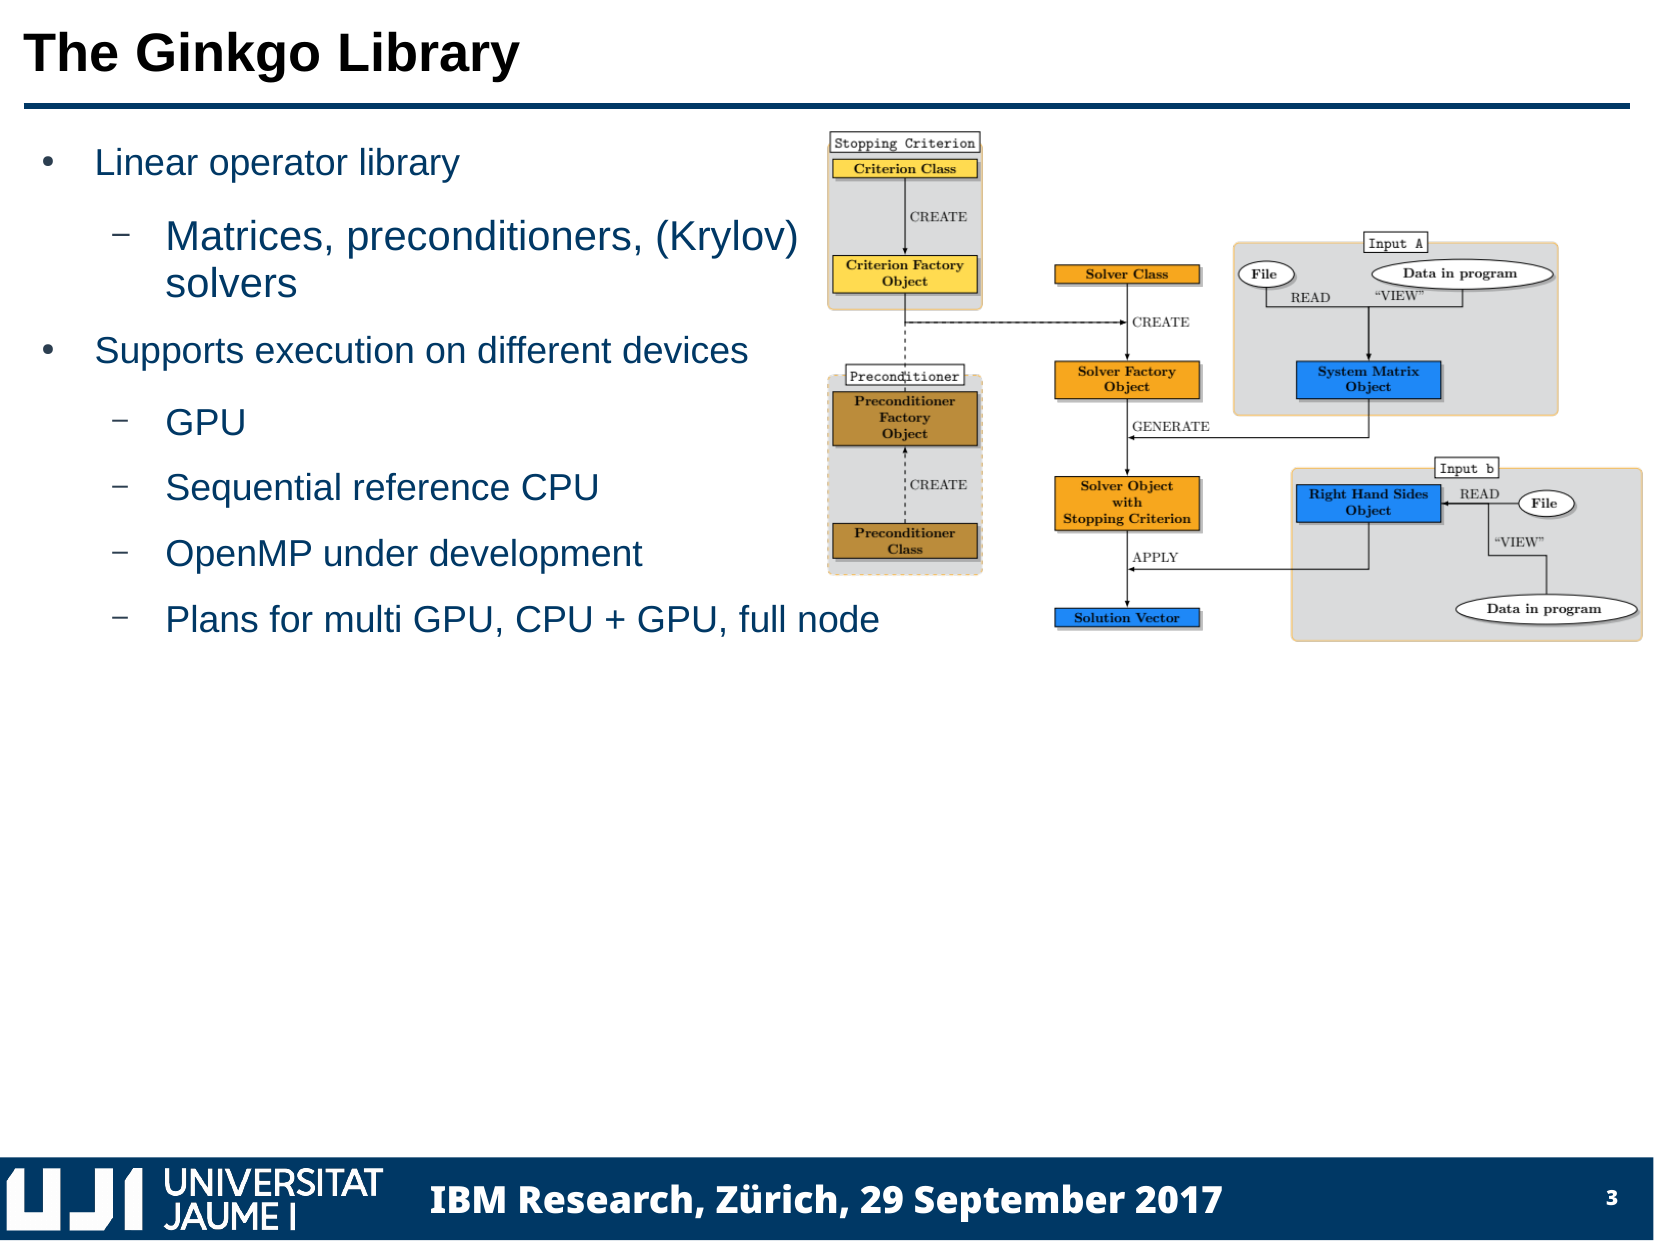

# The Ginkgo Library
Linear operator library
Matrices, preconditioners, (Krylov) solvers
Supports execution on different devices
GPU
Sequential reference CPU
OpenMP under development
Plans for multi GPU, CPU + GPU, full node
IBM Research, Zürich, 29 September 2017
3